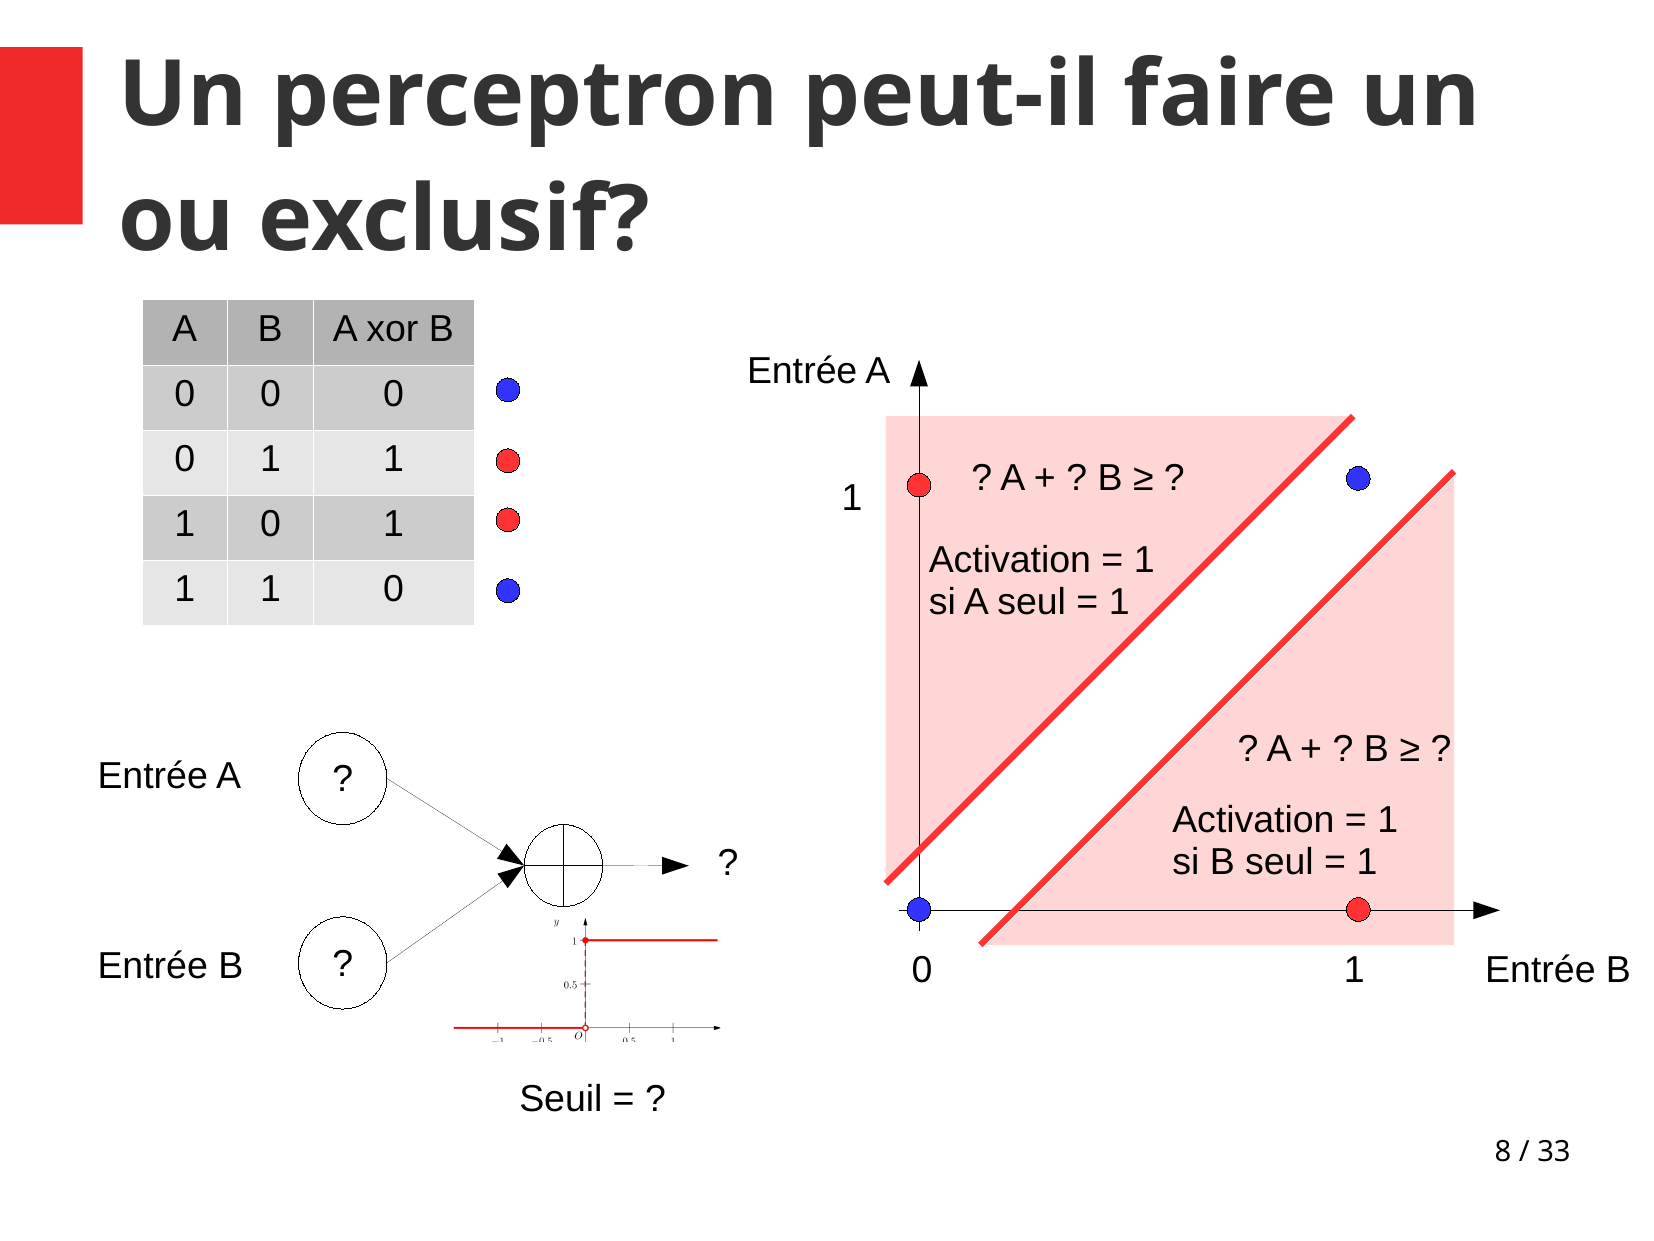

# Un perceptron peut-il faire un ou exclusif?
| A | B | A xor B |
| --- | --- | --- |
| 0 | 0 | 0 |
| 0 | 1 | 1 |
| 1 | 0 | 1 |
| 1 | 1 | 0 |
Entrée A
? A + ? B ≥ ?
1
Activation = 1
si A seul = 1
? A + ? B ≥ ?
Activation = 1
si B seul = 1
0		1
Entrée B
?
Entrée A
?
?
Entrée B
Seuil = ?
8